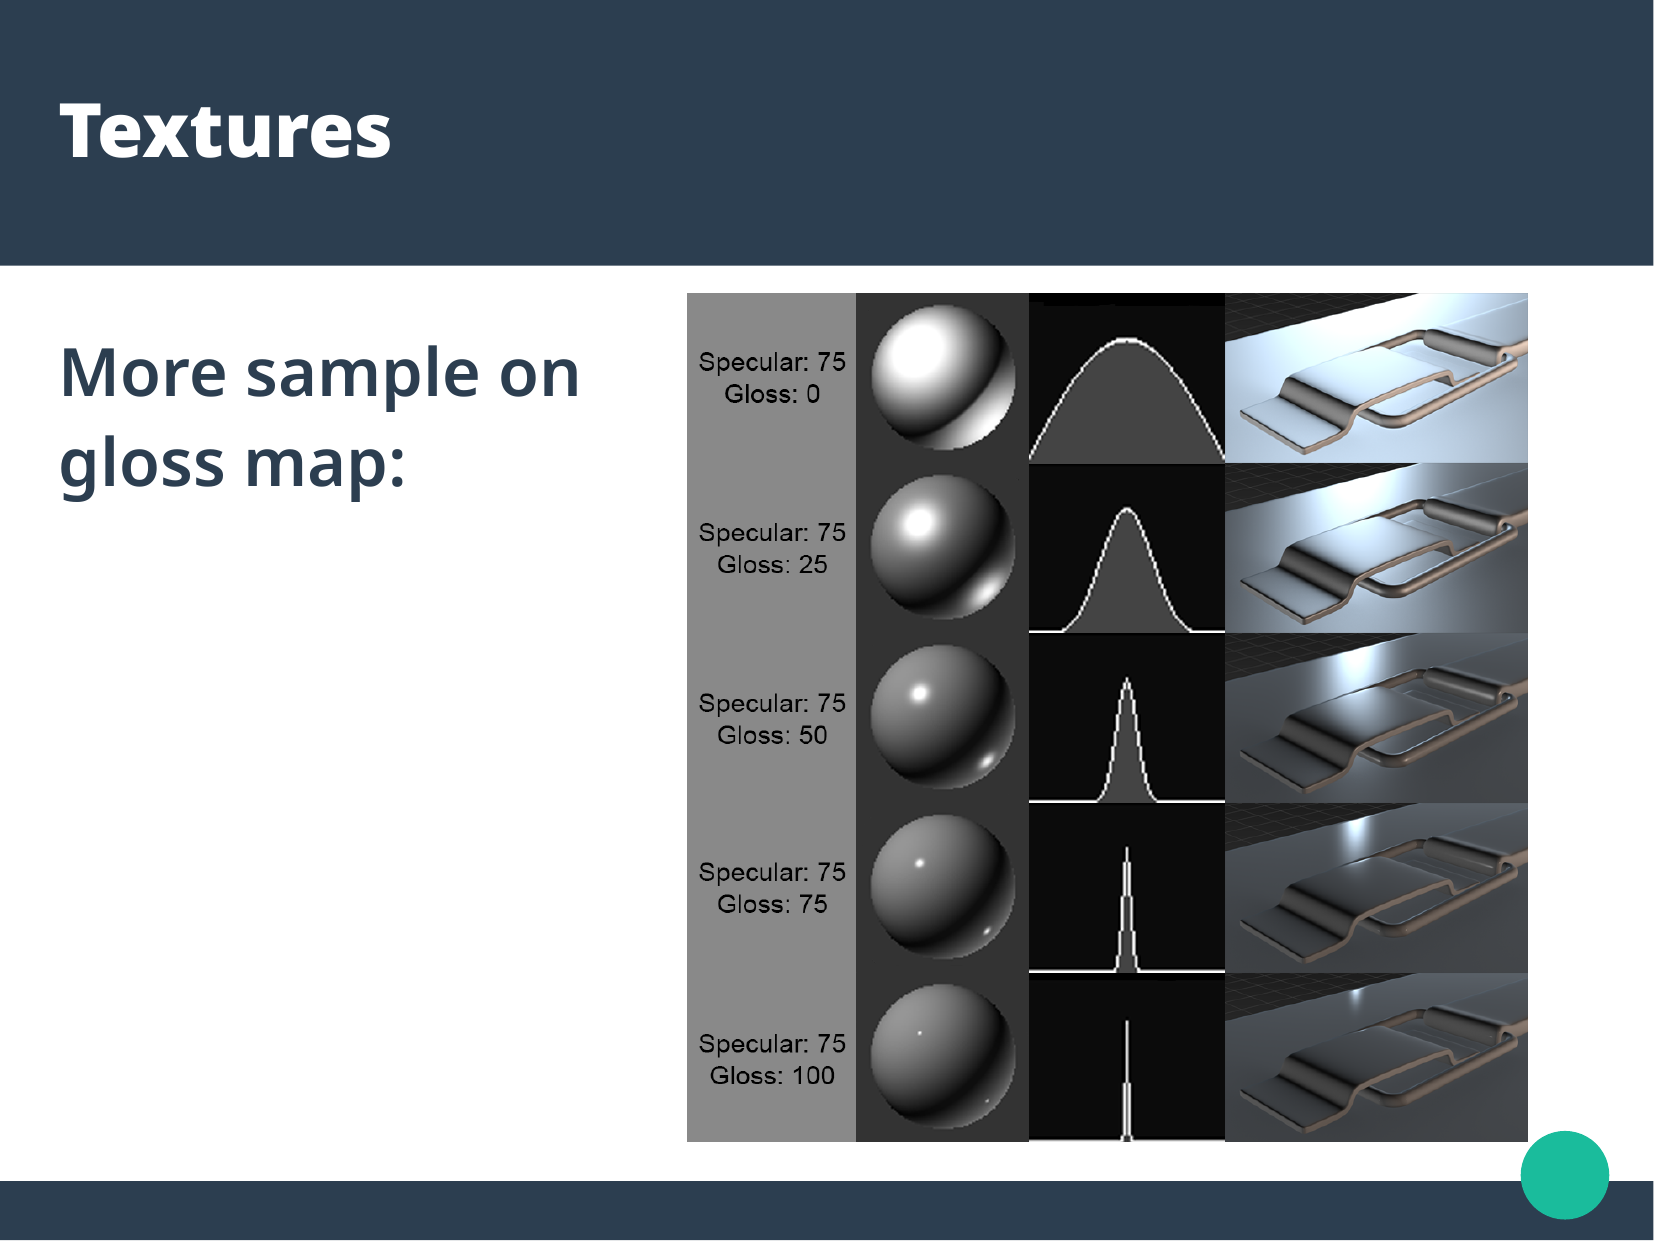

# Textures
More sample on gloss map: